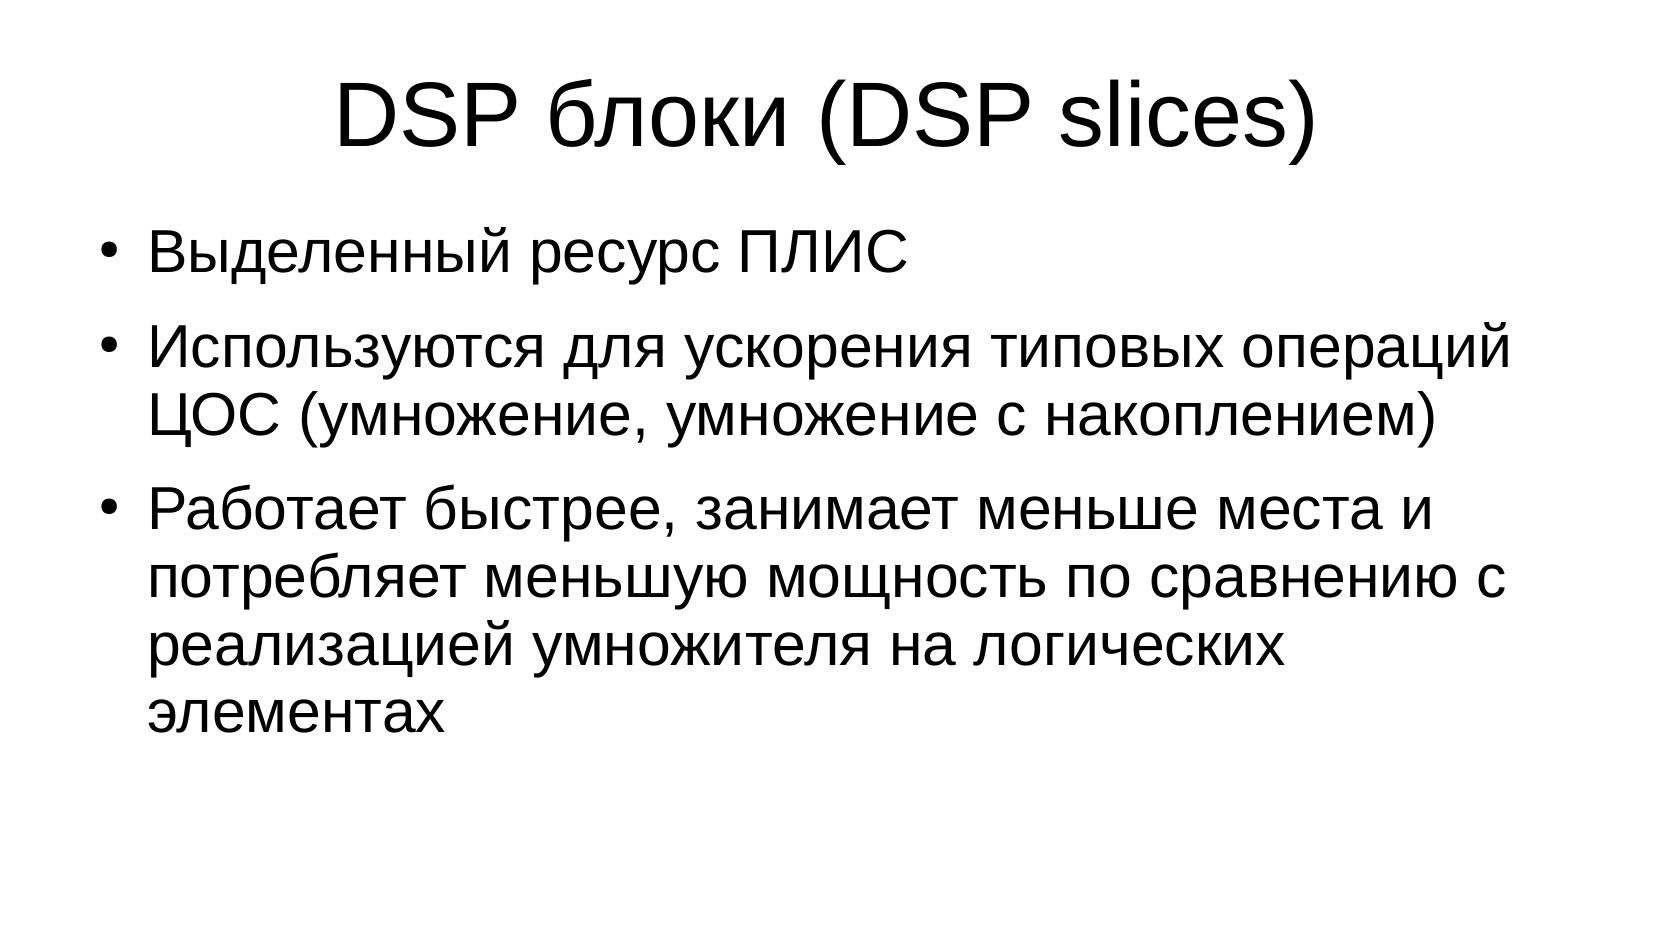

# DSP блоки (DSP slices)
Выделенный ресурс ПЛИС
Используются для ускорения типовых операций ЦОС (умножение, умножение с накоплением)
Работает быстрее, занимает меньше места и потребляет меньшую мощность по сравнению с реализацией умножителя на логических элементах